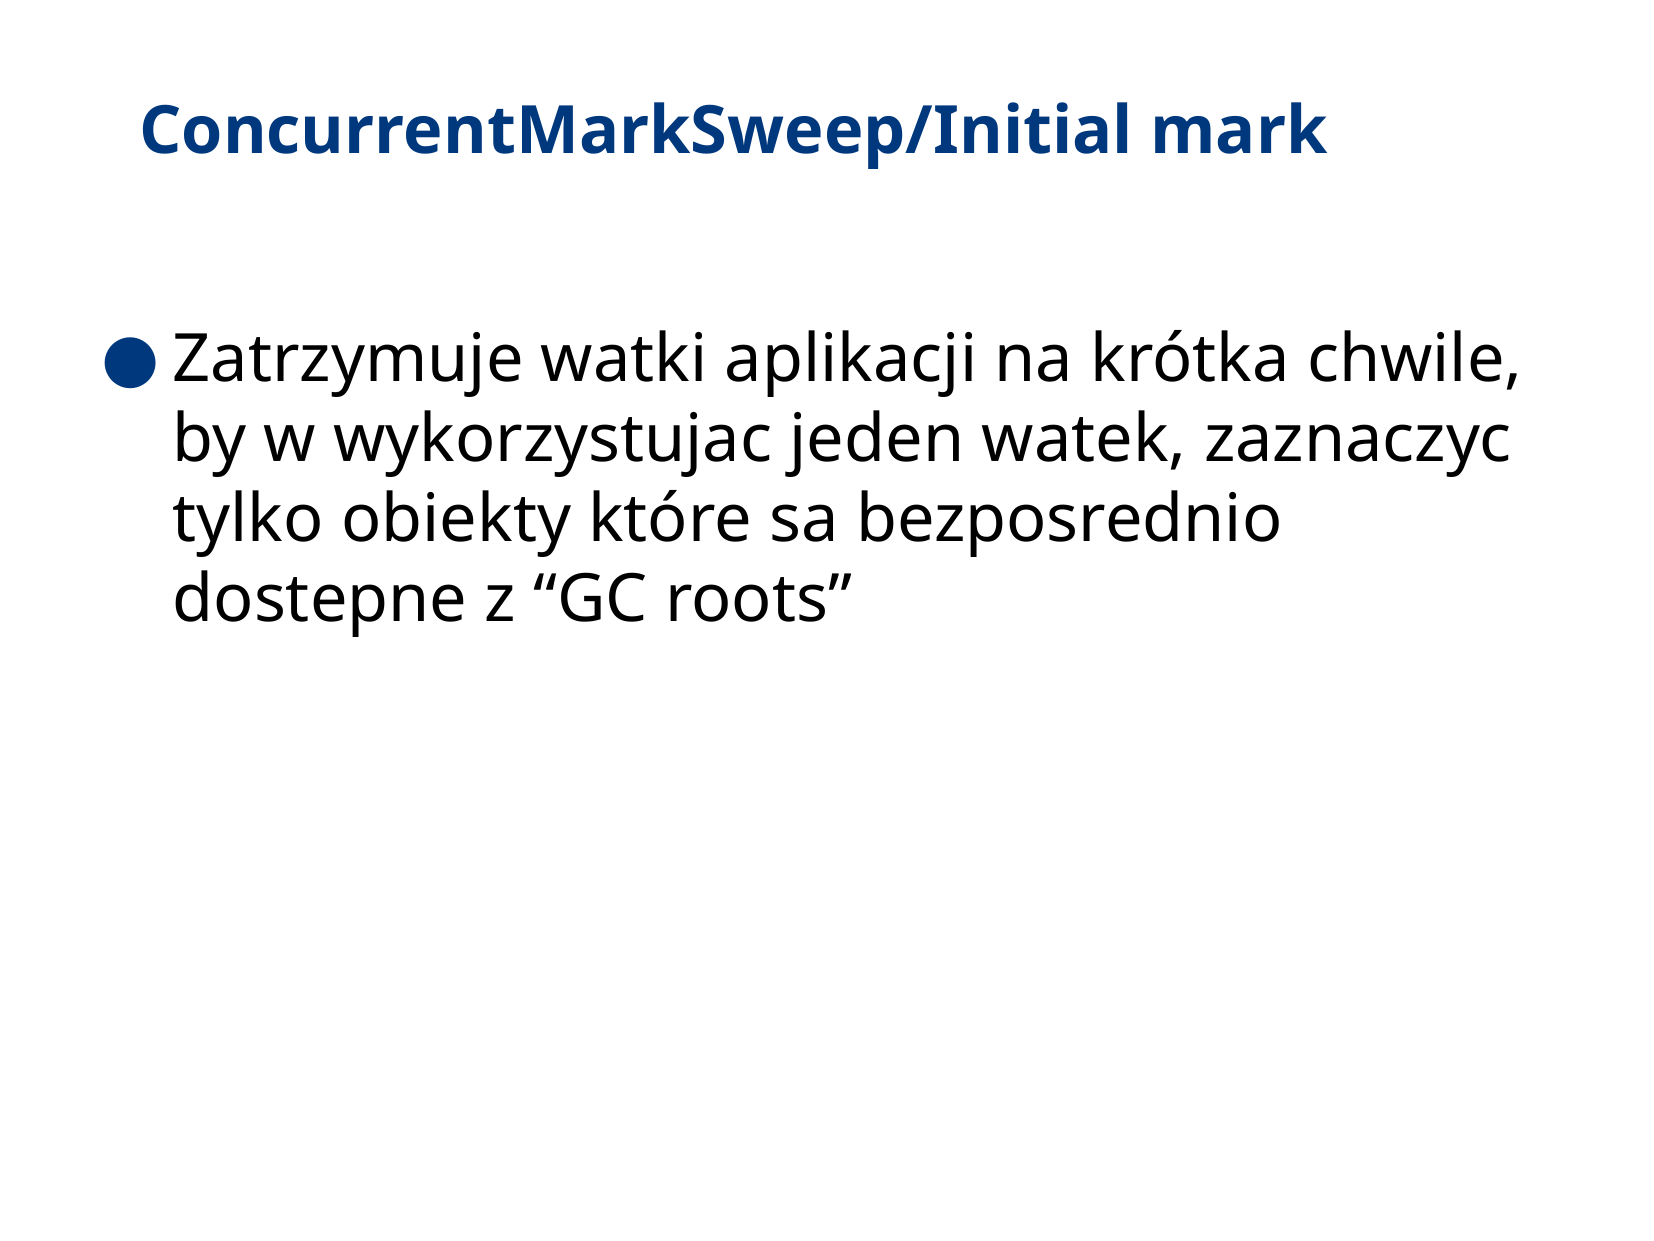

ConcurrentMarkSweep/Initial mark
# Zatrzymuje watki aplikacji na krótka chwile, by w wykorzystujac jeden watek, zaznaczyc tylko obiekty które sa bezposrednio dostepne z “GC roots”